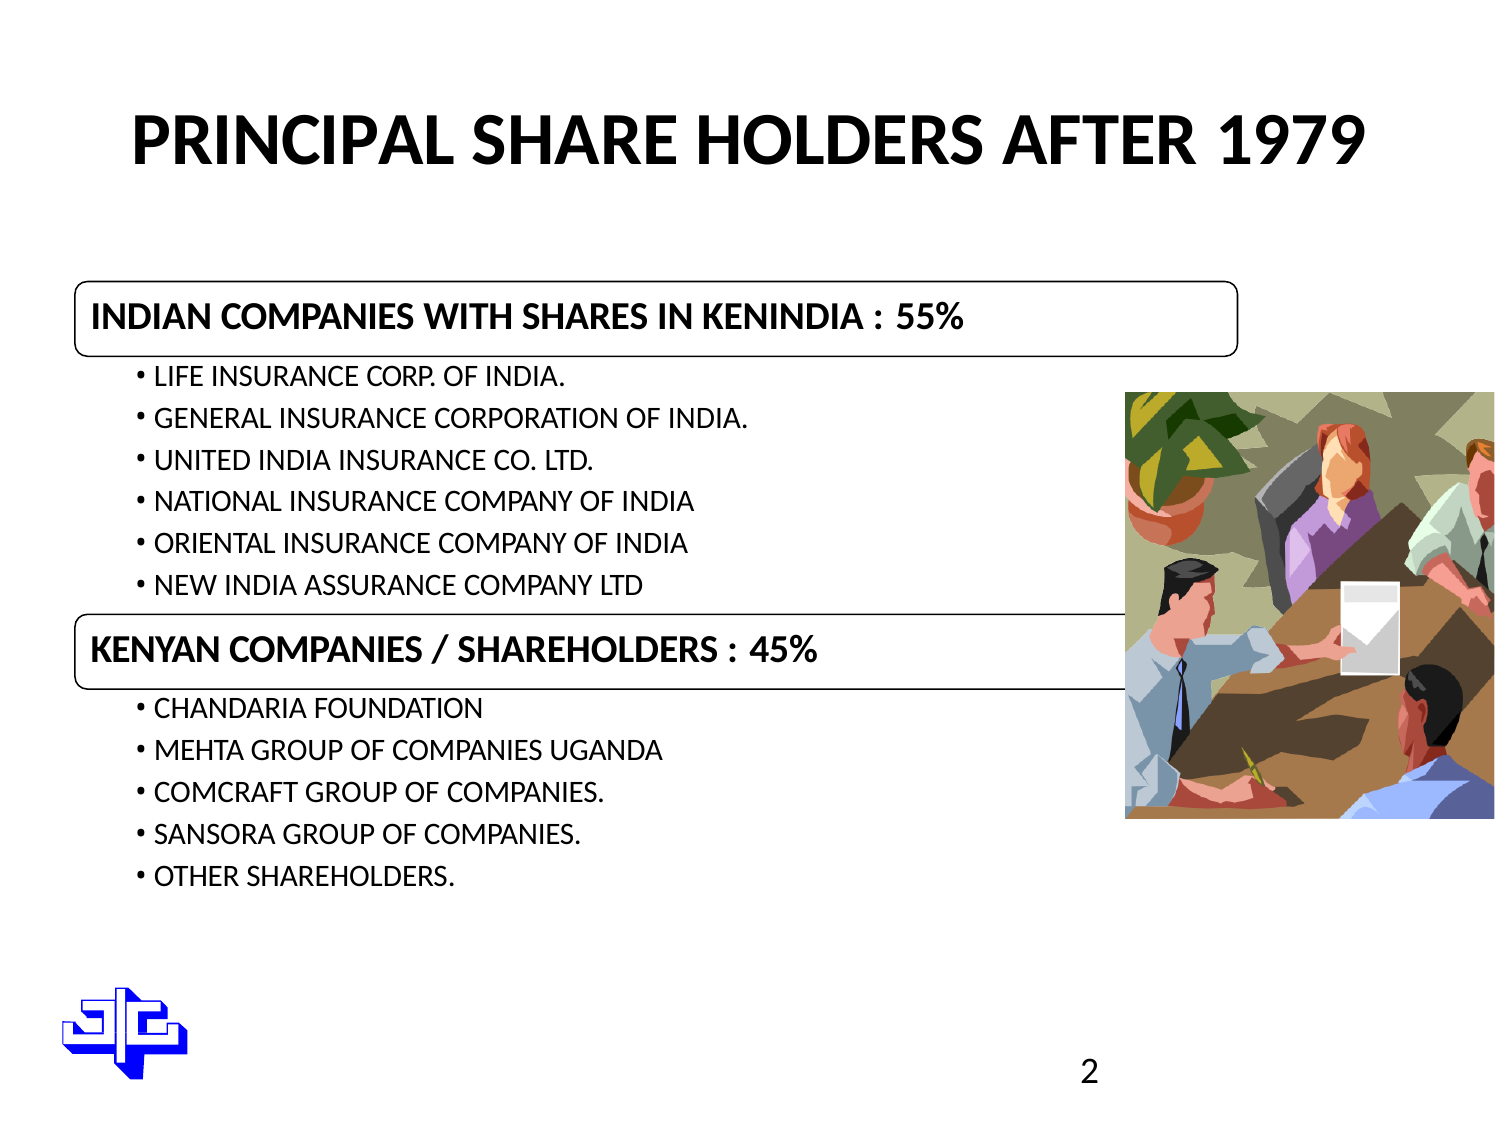

# PRINCIPAL SHARE HOLDERS AFTER 1979
INDIAN COMPANIES WITH SHARES IN KENINDIA : 55%
LIFE INSURANCE CORP. OF INDIA.
GENERAL INSURANCE CORPORATION OF INDIA.
UNITED INDIA INSURANCE CO. LTD.
NATIONAL INSURANCE COMPANY OF INDIA
ORIENTAL INSURANCE COMPANY OF INDIA
NEW INDIA ASSURANCE COMPANY LTD
KENYAN COMPANIES / SHAREHOLDERS : 45%
CHANDARIA FOUNDATION
MEHTA GROUP OF COMPANIES UGANDA
COMCRAFT GROUP OF COMPANIES.
SANSORA GROUP OF COMPANIES.
OTHER SHAREHOLDERS.